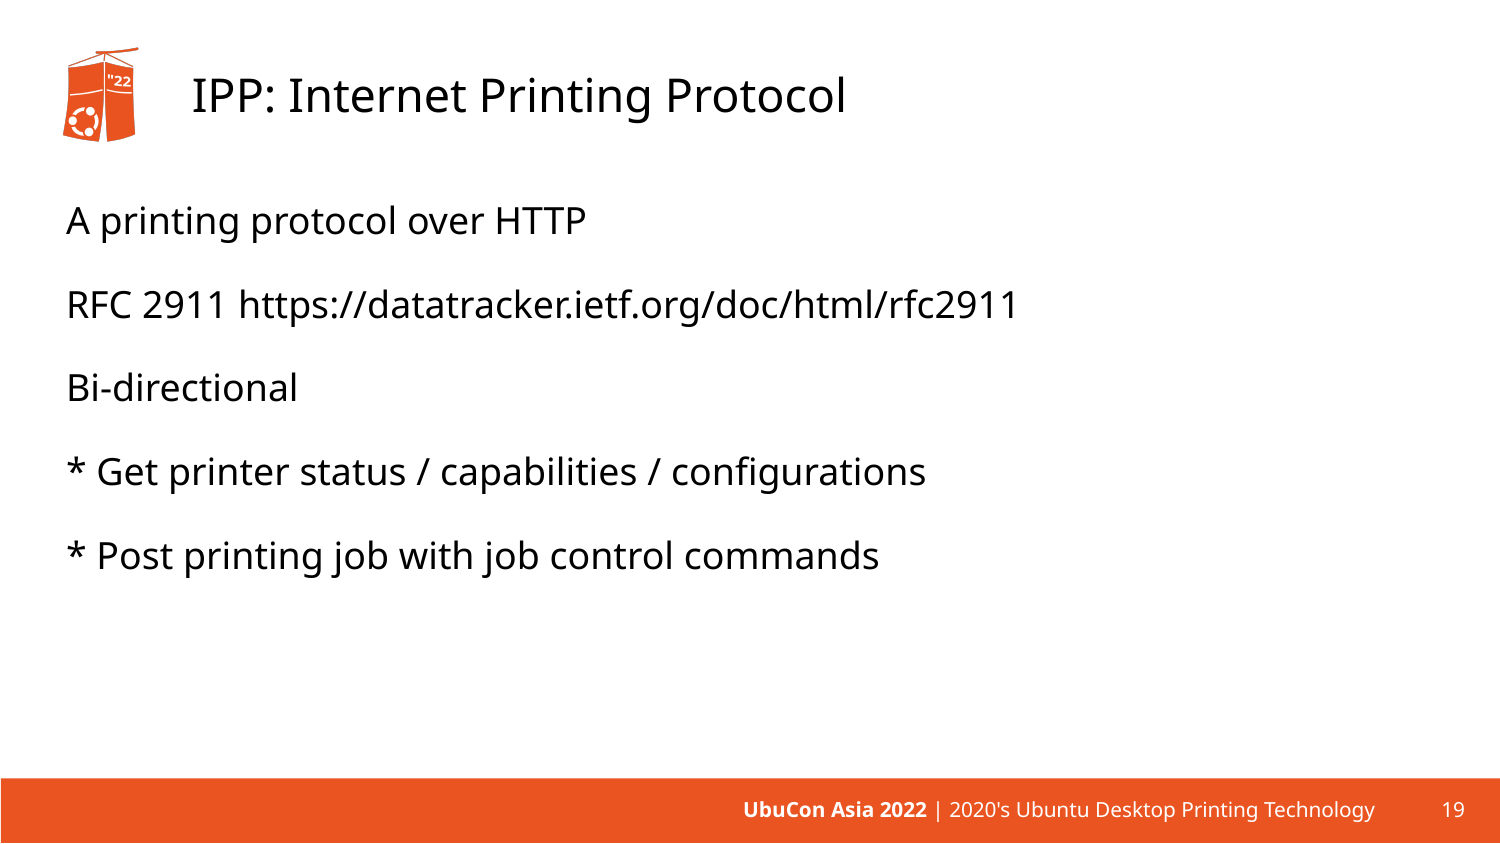

# IPP: Internet Printing Protocol
A printing protocol over HTTP
RFC 2911 https://datatracker.ietf.org/doc/html/rfc2911
Bi-directional
* Get printer status / capabilities / configurations
* Post printing job with job control commands
UbuCon Asia 2022 | 2020's Ubuntu Desktop Printing Technology